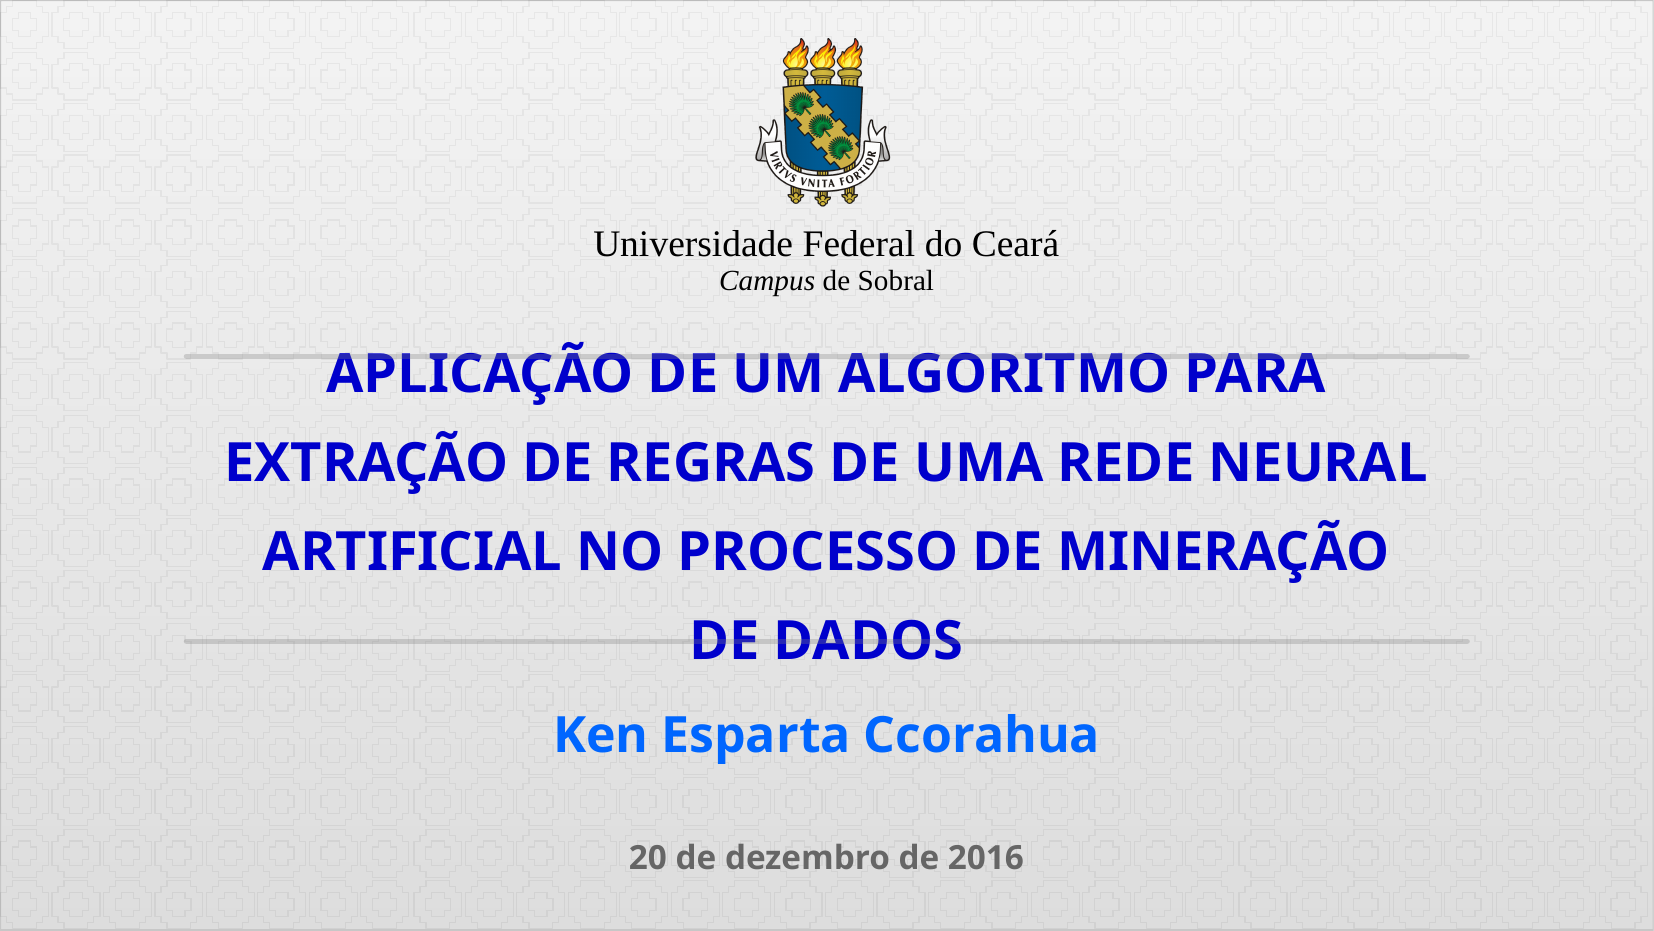

Universidade Federal do Ceará
Campus de Sobral
APLICAÇÃO DE UM ALGORITMO PARA EXTRAÇÃO DE REGRAS DE UMA REDE NEURAL ARTIFICIAL NO PROCESSO DE MINERAÇÃO DE DADOS
Ken Esparta Ccorahua
20 de dezembro de 2016